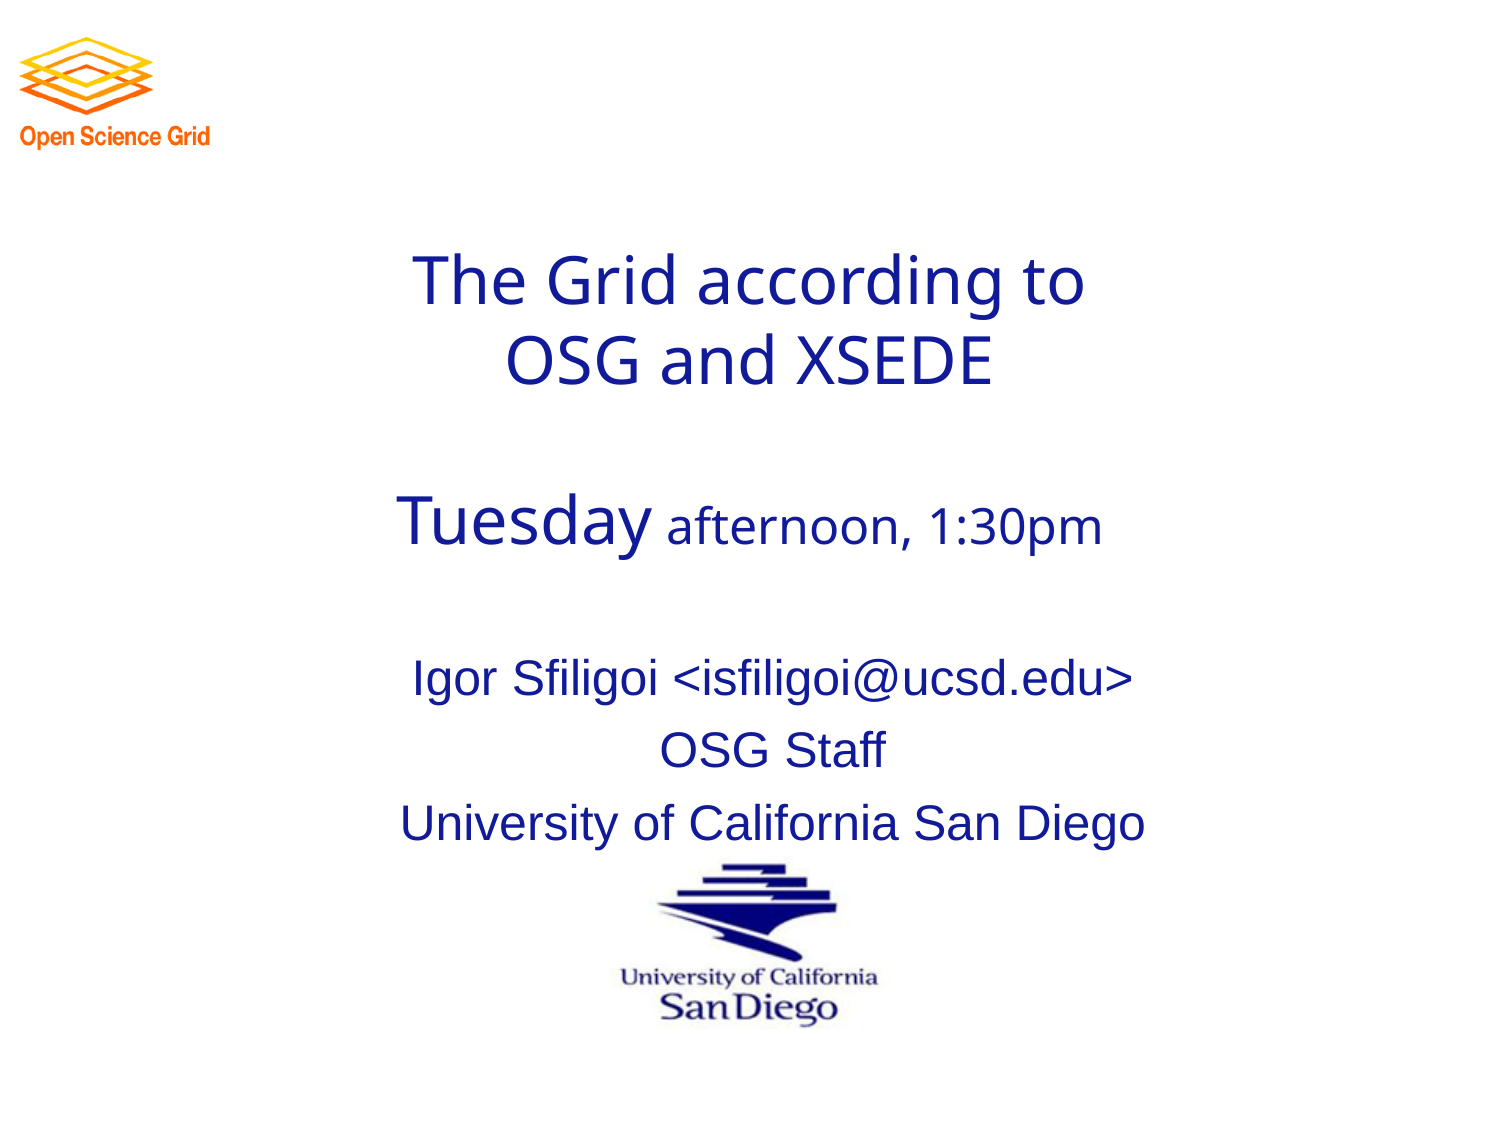

# The Grid according to OSG and XSEDE Tuesday afternoon, 1:30pm
Igor Sfiligoi <isfiligoi@ucsd.edu>
OSG Staff
University of California San Diego